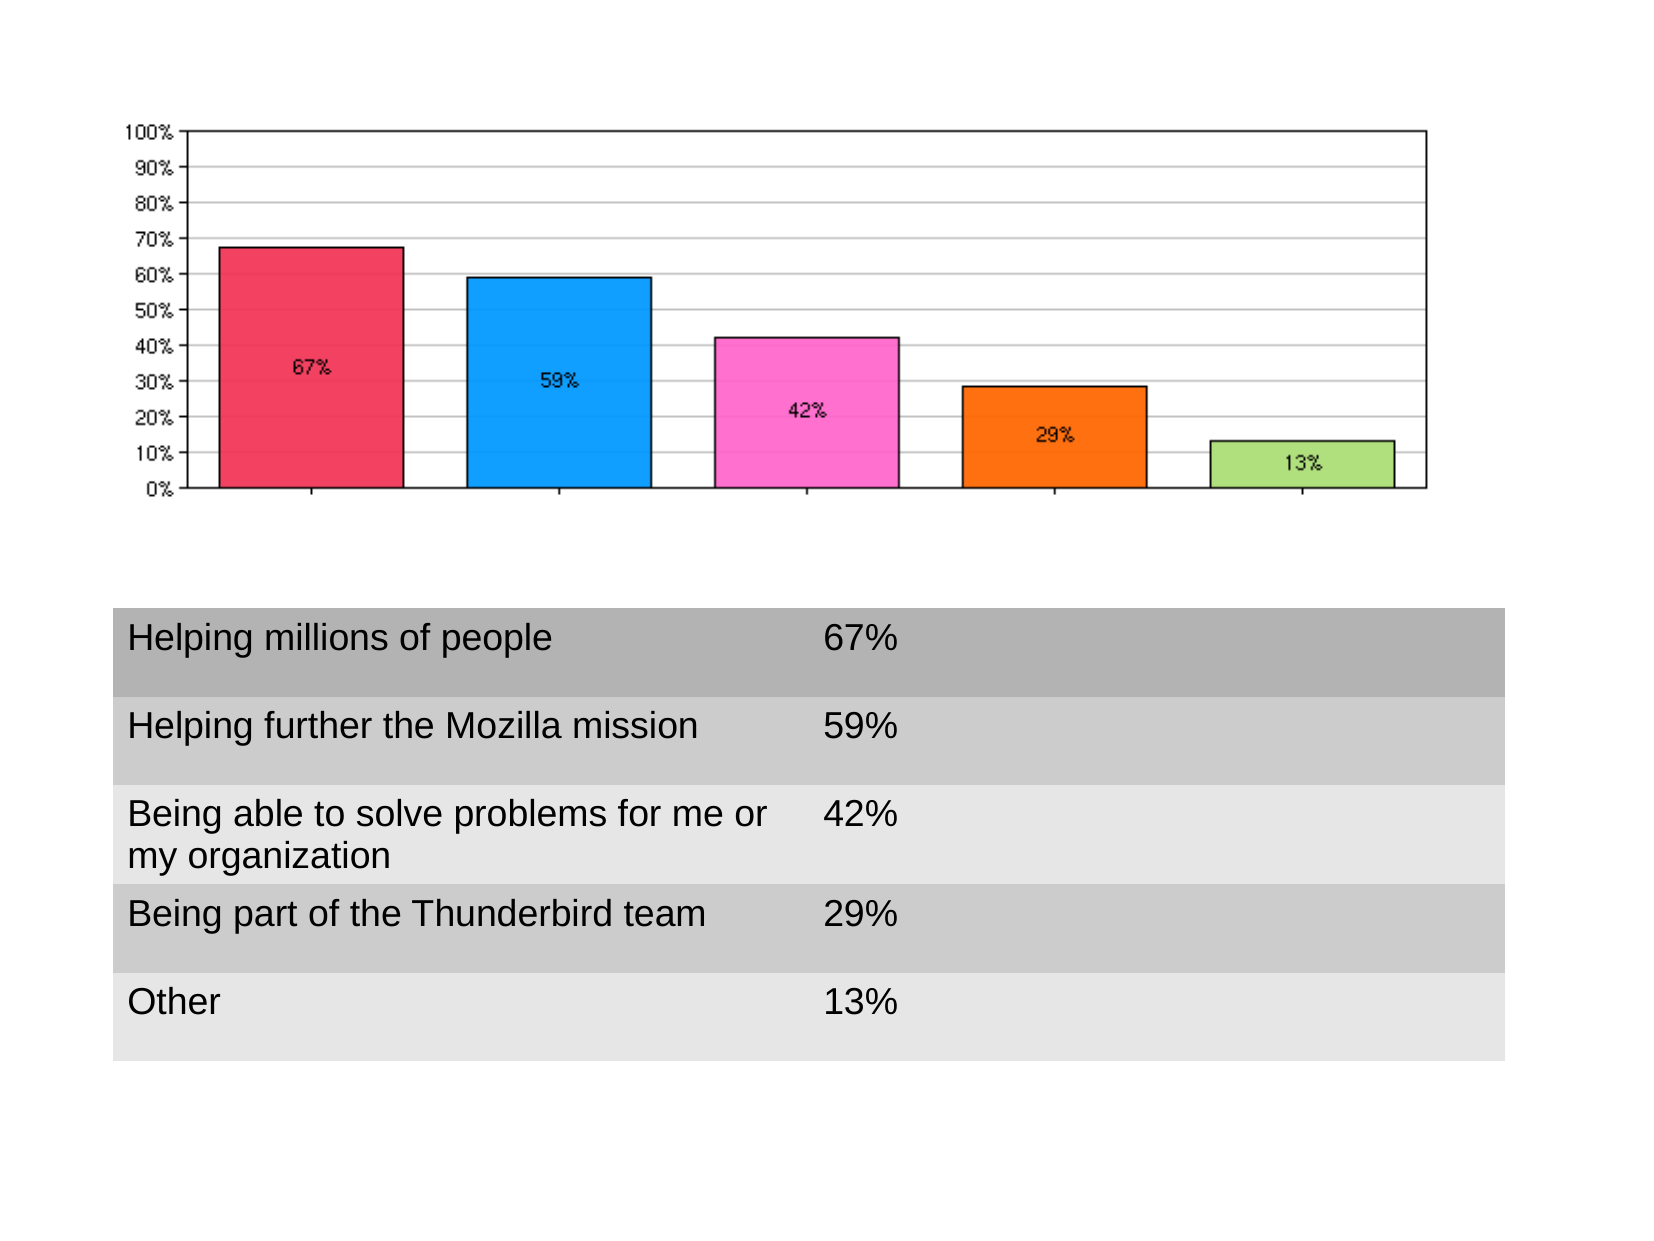

#
| Helping millions of people | 67% |
| --- | --- |
| Helping further the Mozilla mission | 59% |
| Being able to solve problems for me or my organization | 42% |
| Being part of the Thunderbird team | 29% |
| Other | 13% |